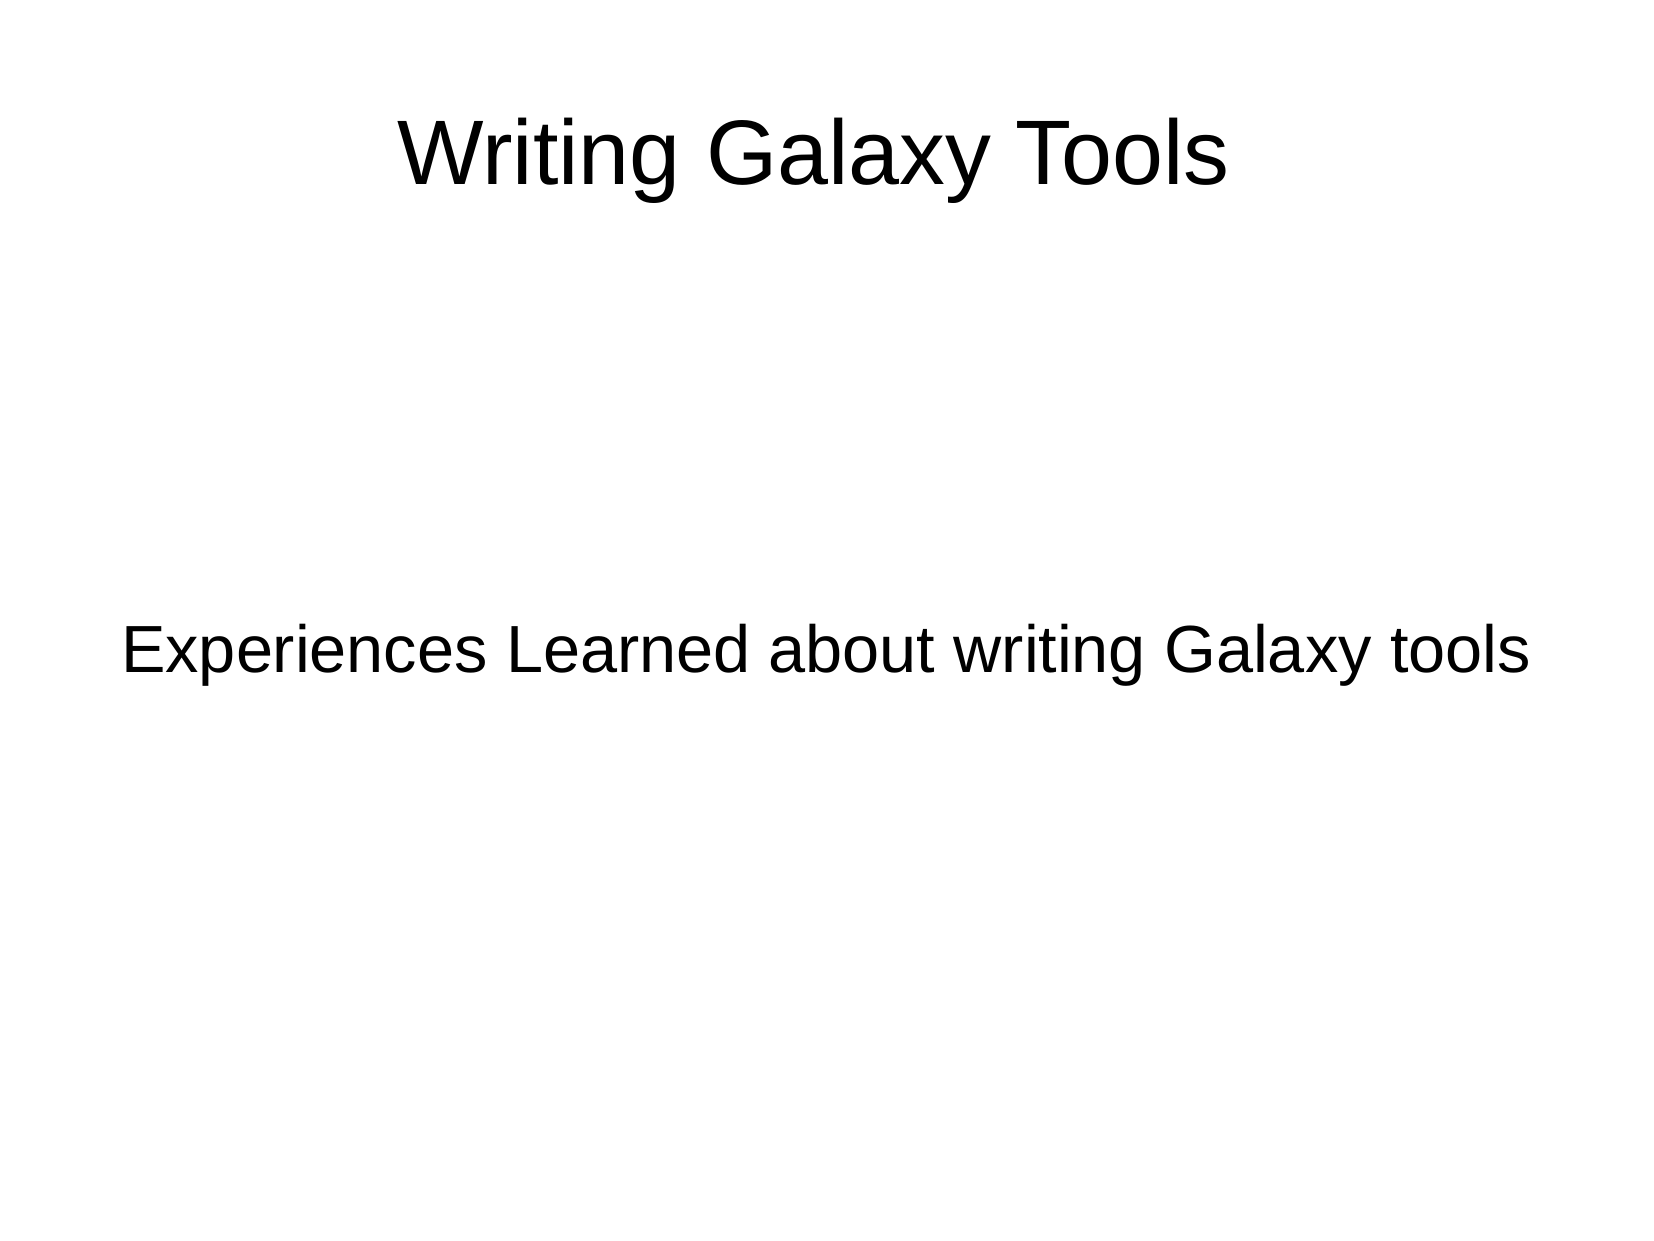

# Writing Galaxy Tools
Experiences Learned about writing Galaxy tools